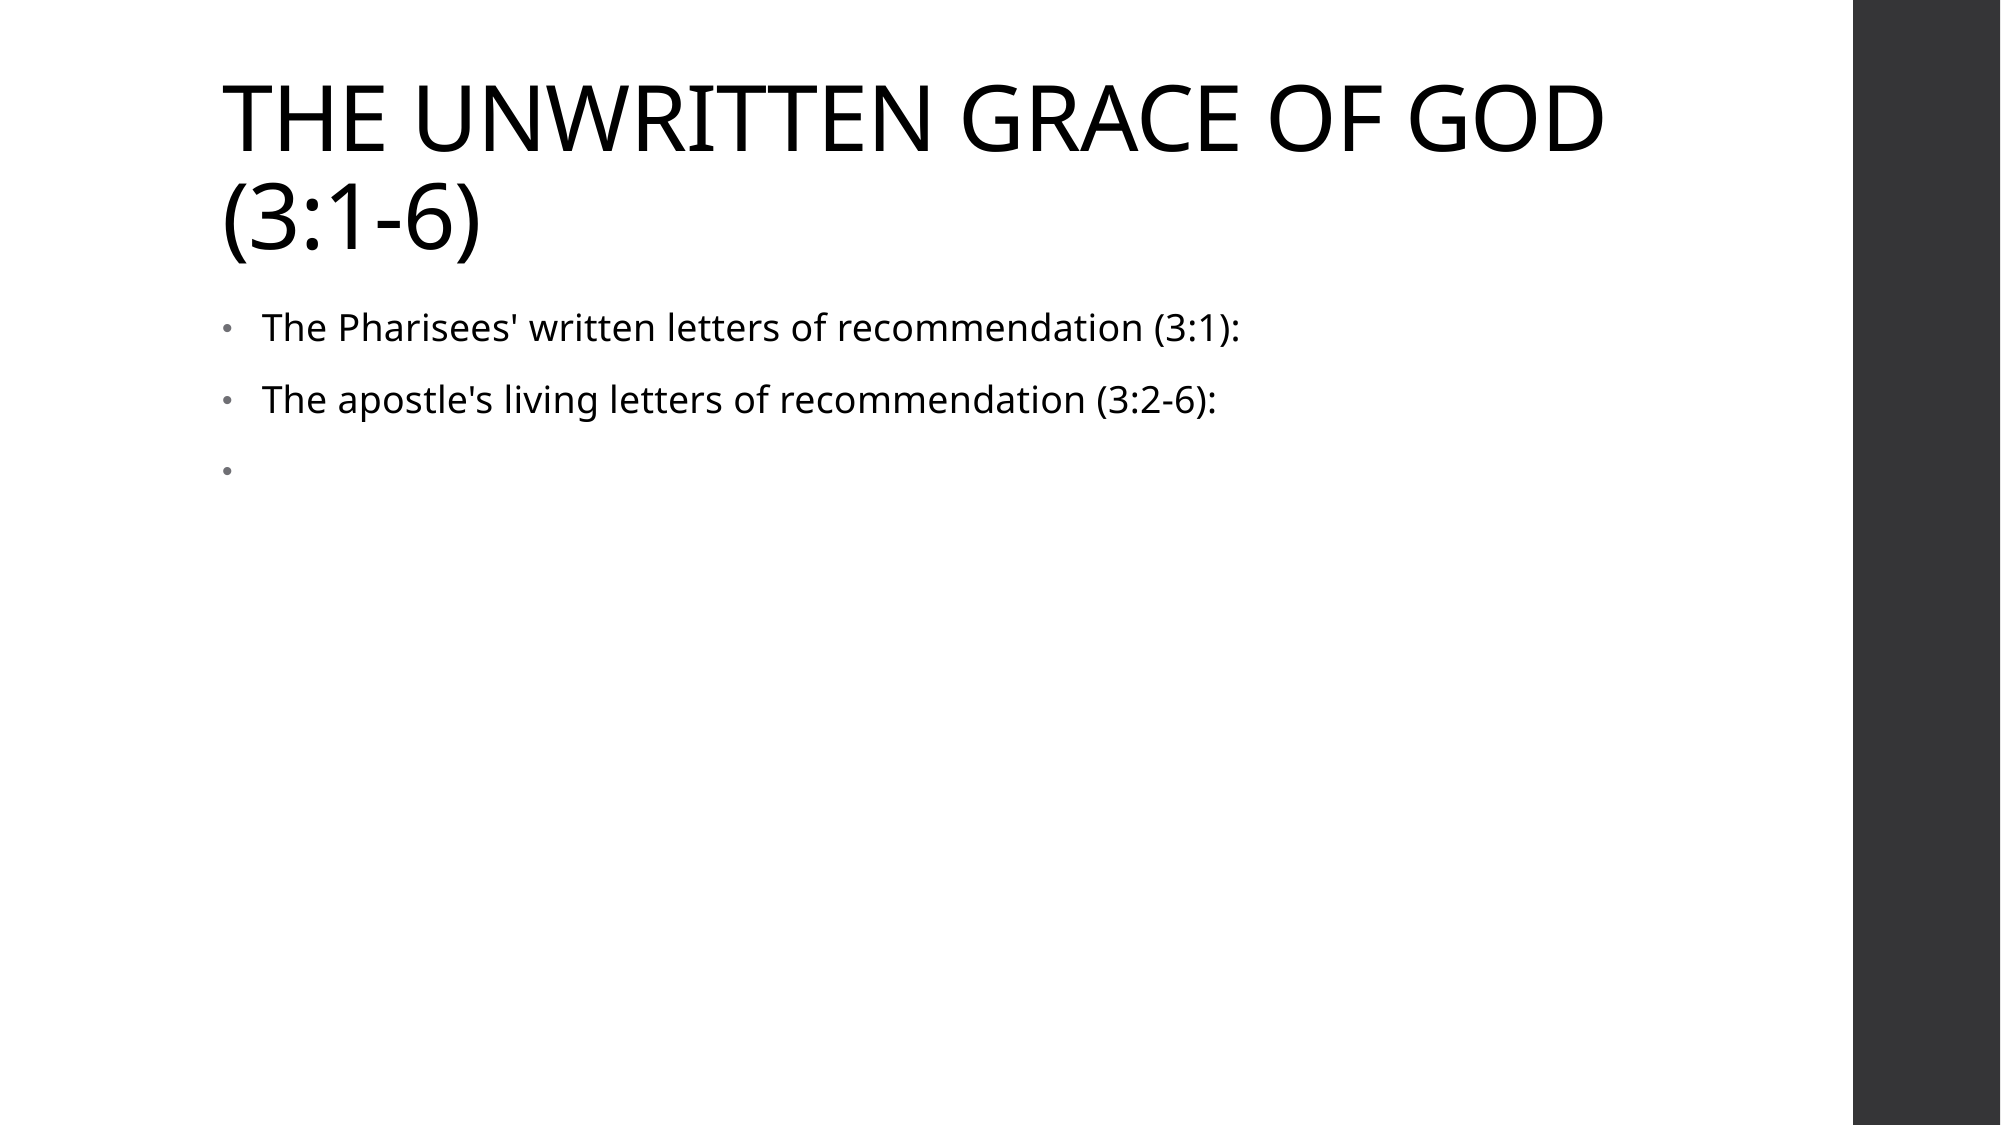

# THE UNWRITTEN GRACE OF GOD (3:1-6)
 The Pharisees' written letters of recommendation (3:1):
 The apostle's living letters of recommendation (3:2-6):